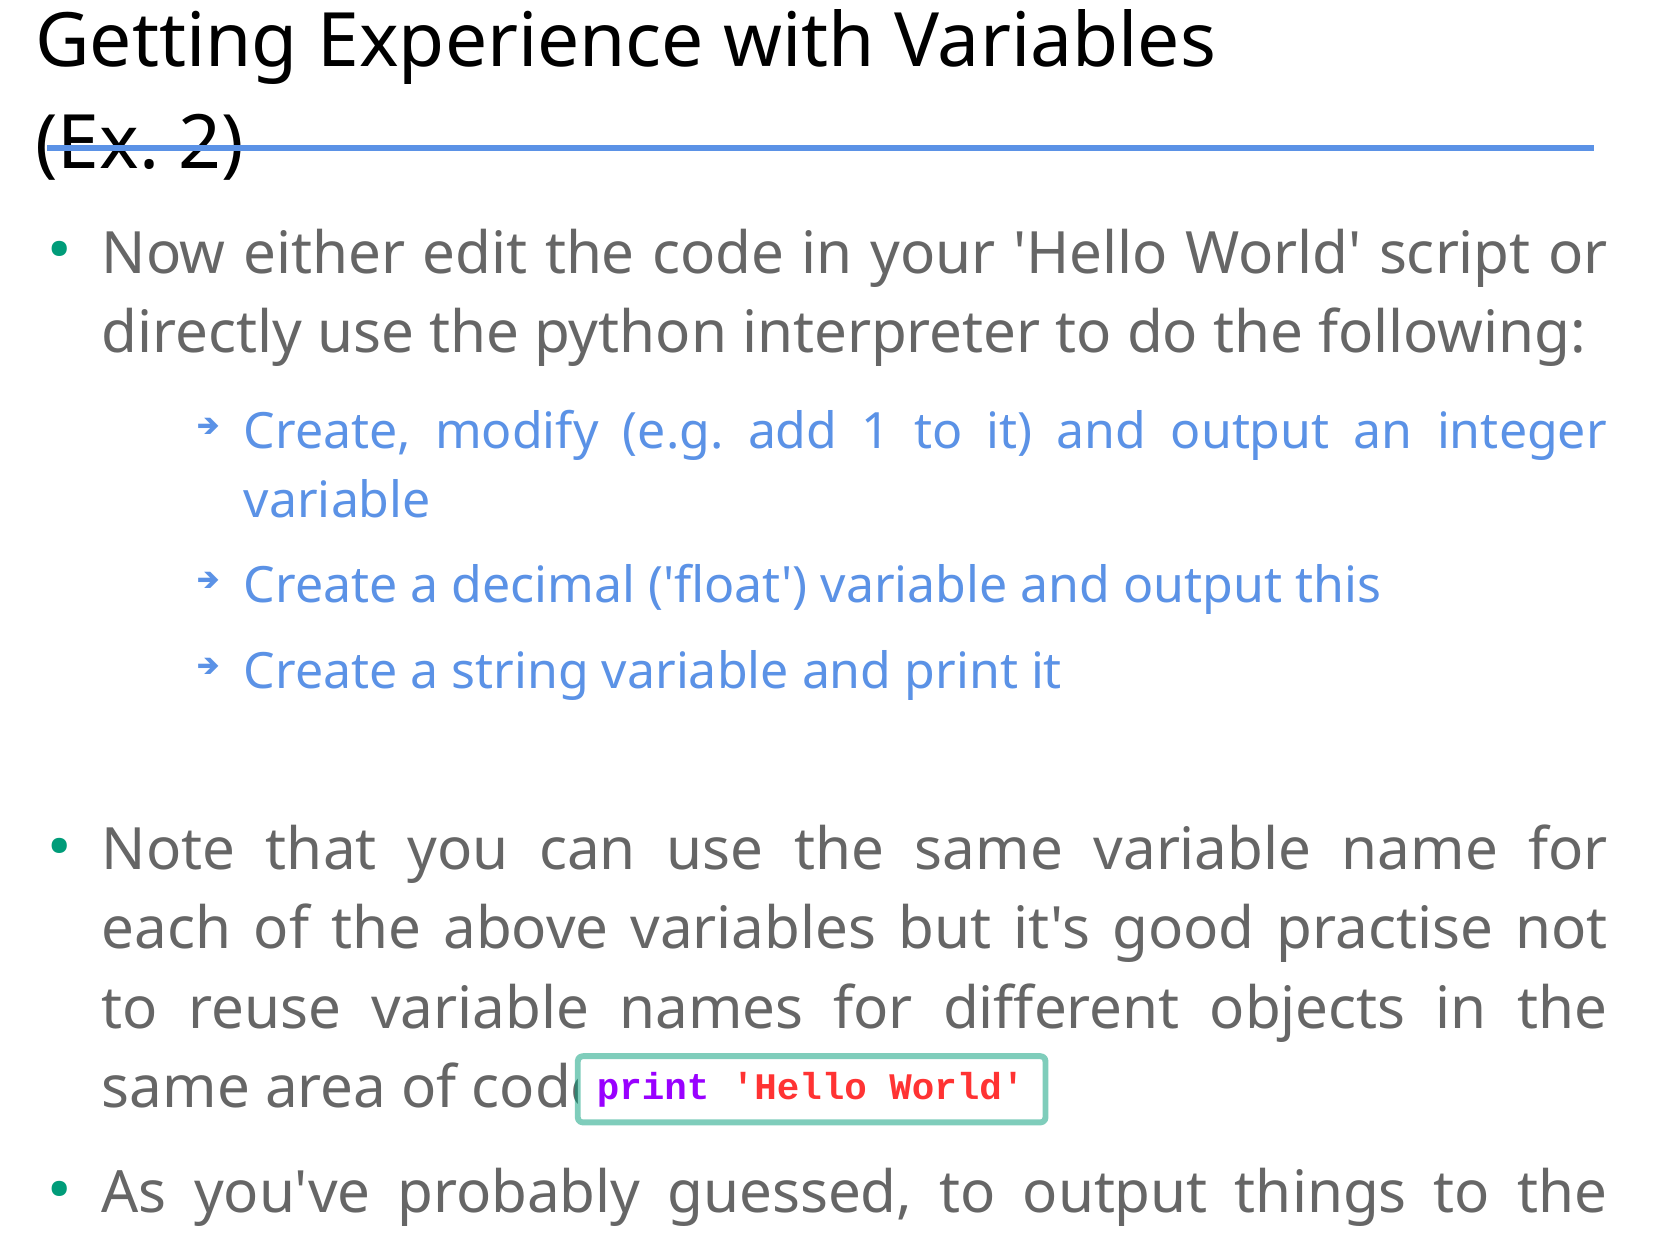

Getting Experience with Variables (Ex. 2)
# Now either edit the code in your 'Hello World' script or directly use the python interpreter to do the following:
Create, modify (e.g. add 1 to it) and output an integer variable
Create a decimal ('float') variable and output this
Create a string variable and print it
Note that you can use the same variable name for each of the above variables but it's good practise not to reuse variable names for different objects in the same area of code
As you've probably guessed, to output things to the screen, use the 'print' statement:
print 'Hello World'